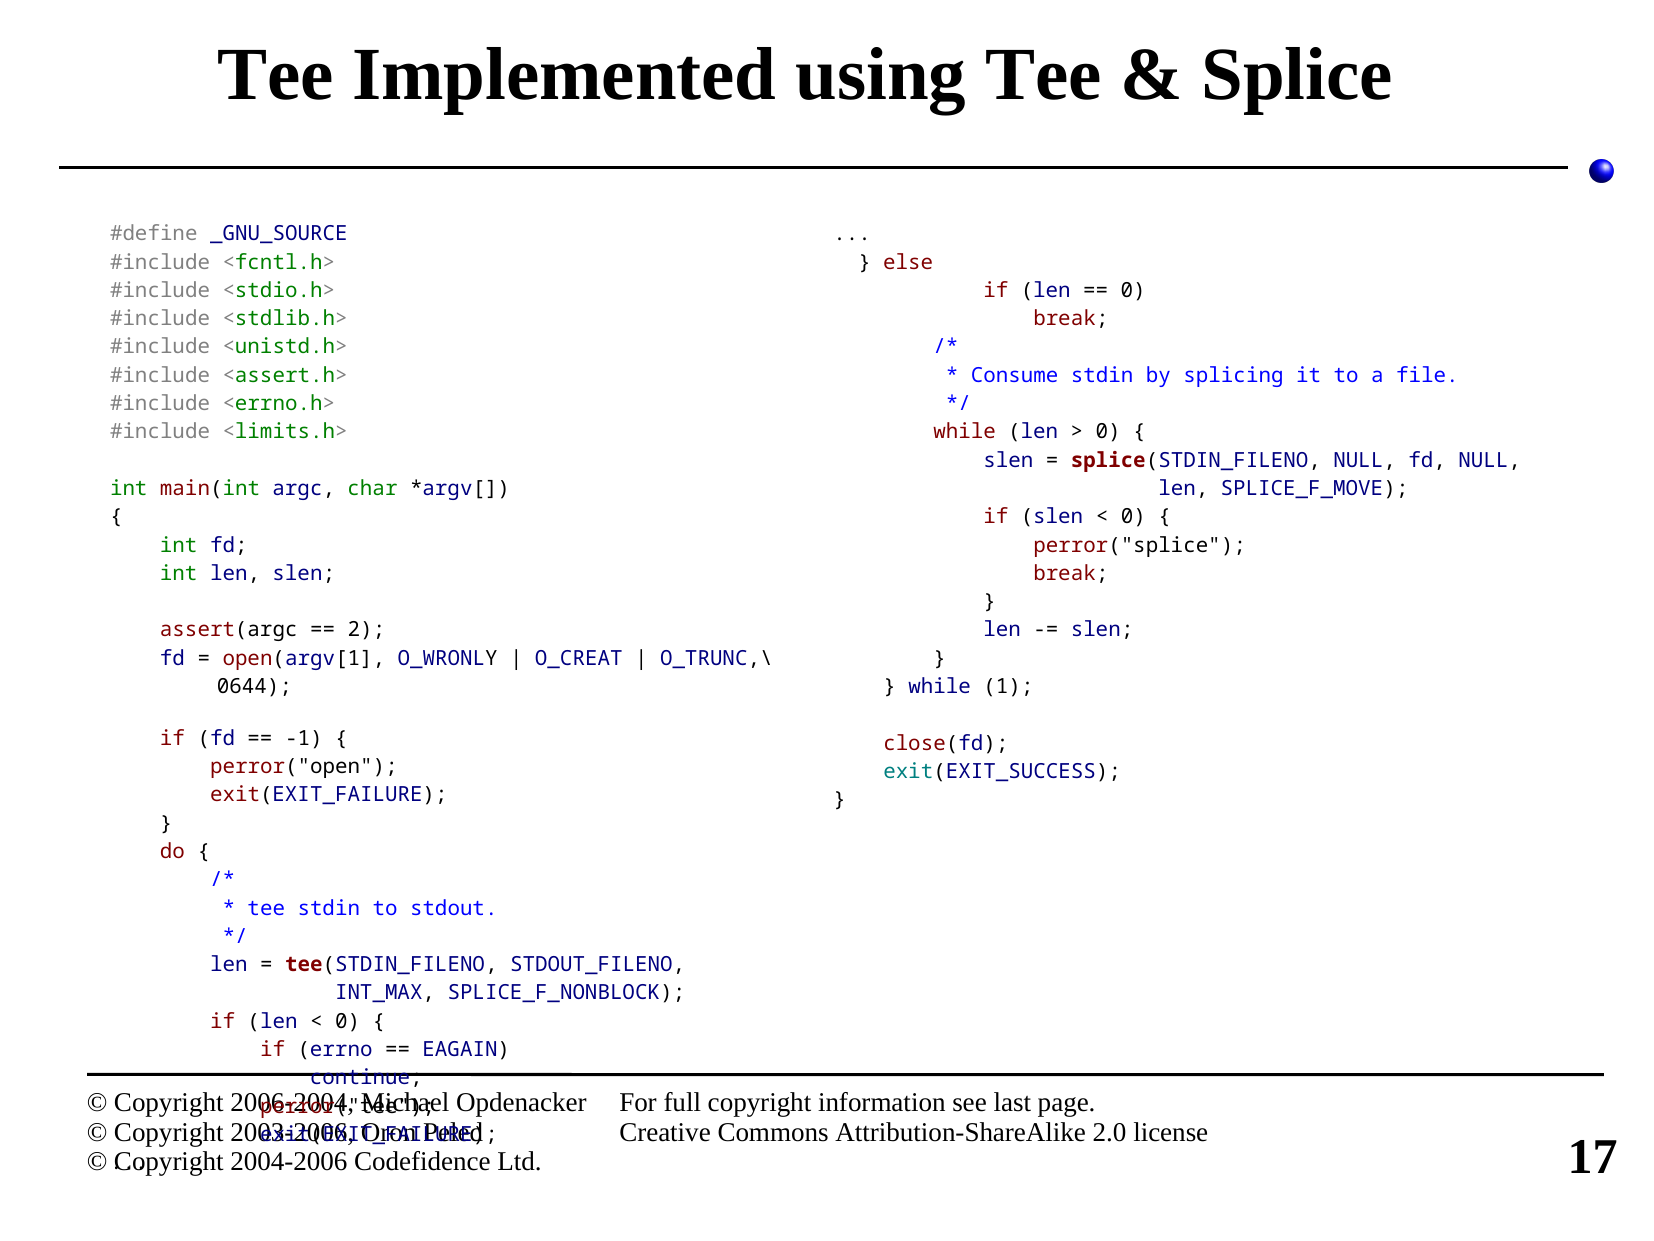

# Tee Implemented using Tee & Splice
#define _GNU_SOURCE
#include <fcntl.h>
#include <stdio.h>
#include <stdlib.h>
#include <unistd.h>
#include <assert.h>
#include <errno.h>
#include <limits.h>
int main(int argc, char *argv[])
{
 int fd;
 int len, slen;
 assert(argc == 2);
 fd = open(argv[1], O_WRONLY | O_CREAT | O_TRUNC,\
 0644);
 if (fd == -1) {
 perror("open");
 exit(EXIT_FAILURE);
 }
 do {
 /*
 * tee stdin to stdout.
 */
 len = tee(STDIN_FILENO, STDOUT_FILENO,
 INT_MAX, SPLICE_F_NONBLOCK);
 if (len < 0) {
 if (errno == EAGAIN)
 continue;
 perror("tee");
 exit(EXIT_FAILURE);
...
...
 } else
 if (len == 0)
 break;
 /*
 * Consume stdin by splicing it to a file.
 */
 while (len > 0) {
 slen = splice(STDIN_FILENO, NULL, fd, NULL,
 len, SPLICE_F_MOVE);
 if (slen < 0) {
 perror("splice");
 break;
 }
 len -= slen;
 }
 } while (1);
 close(fd);
 exit(EXIT_SUCCESS);
}